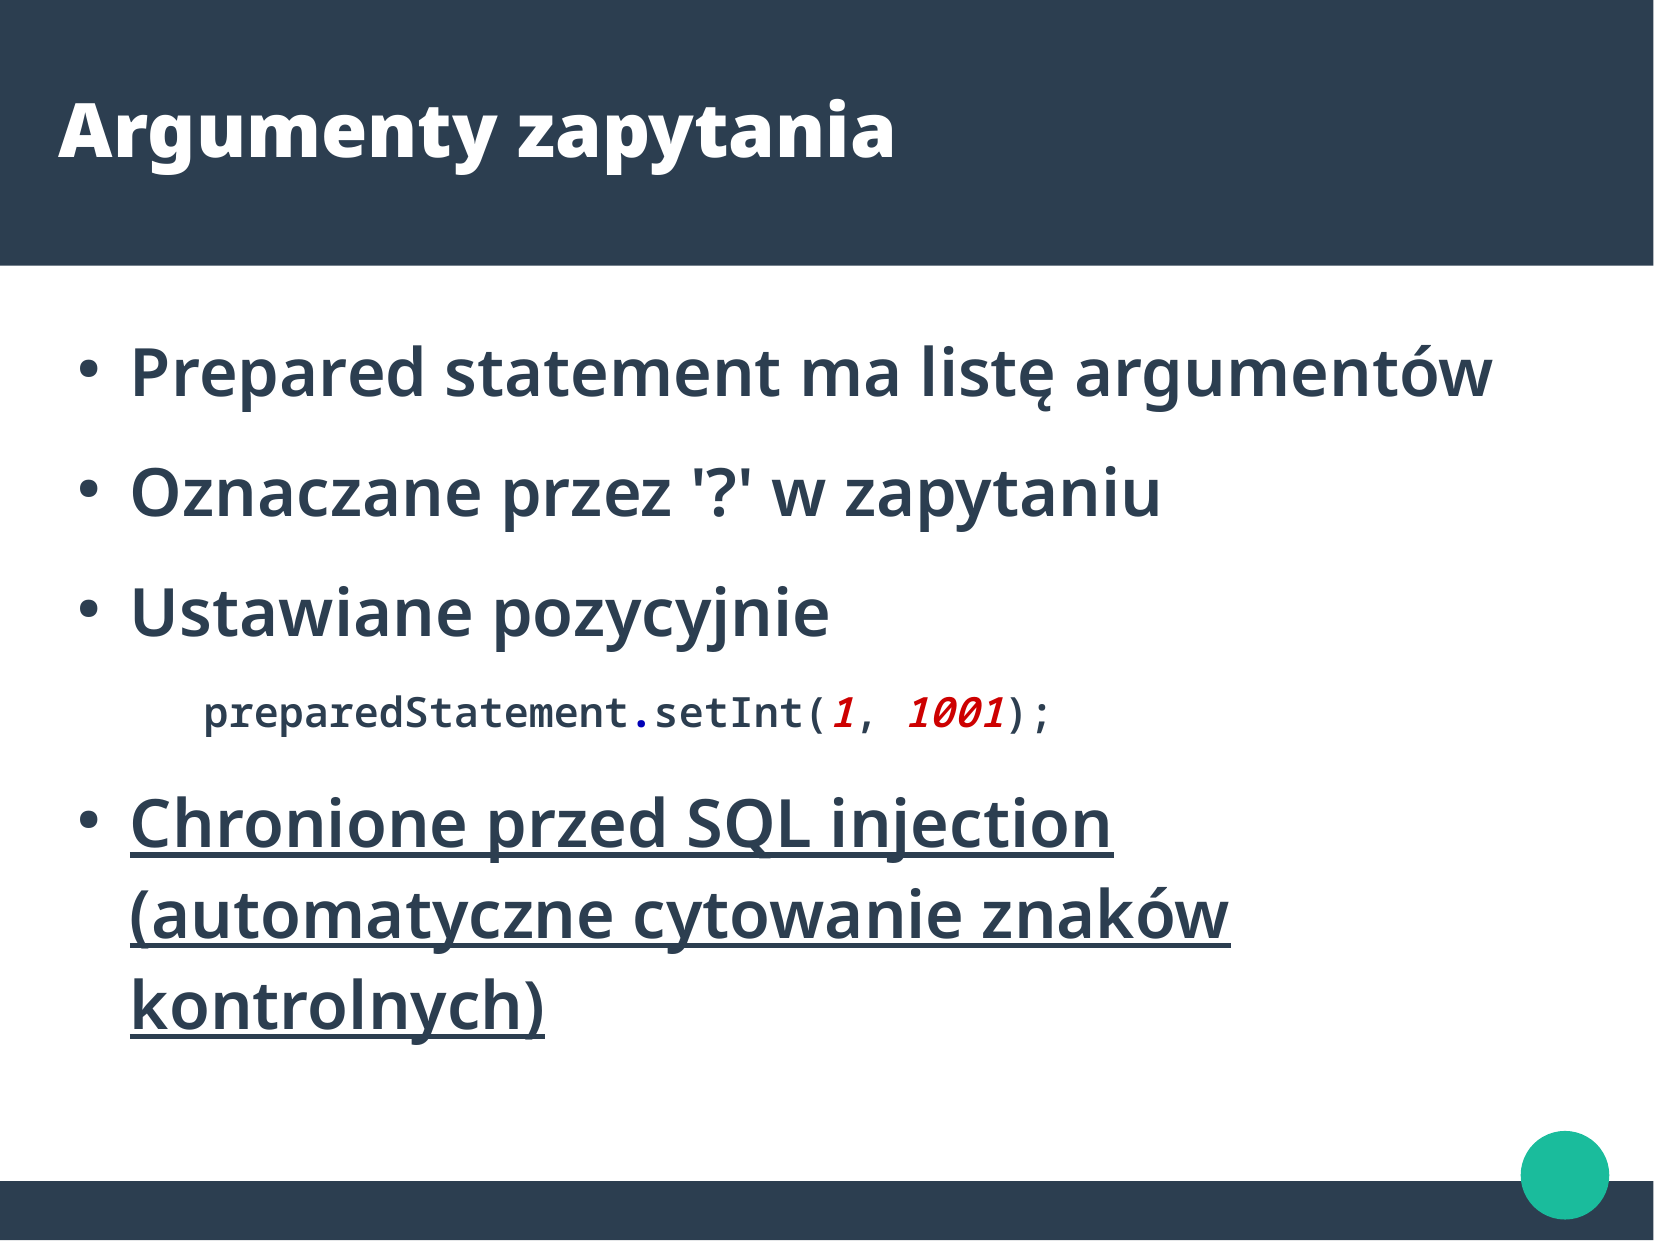

# Argumenty zapytania
Prepared statement ma listę argumentów
Oznaczane przez '?' w zapytaniu
Ustawiane pozycyjnie
	preparedStatement.setInt(1, 1001);
Chronione przed SQL injection (automatyczne cytowanie znaków kontrolnych)